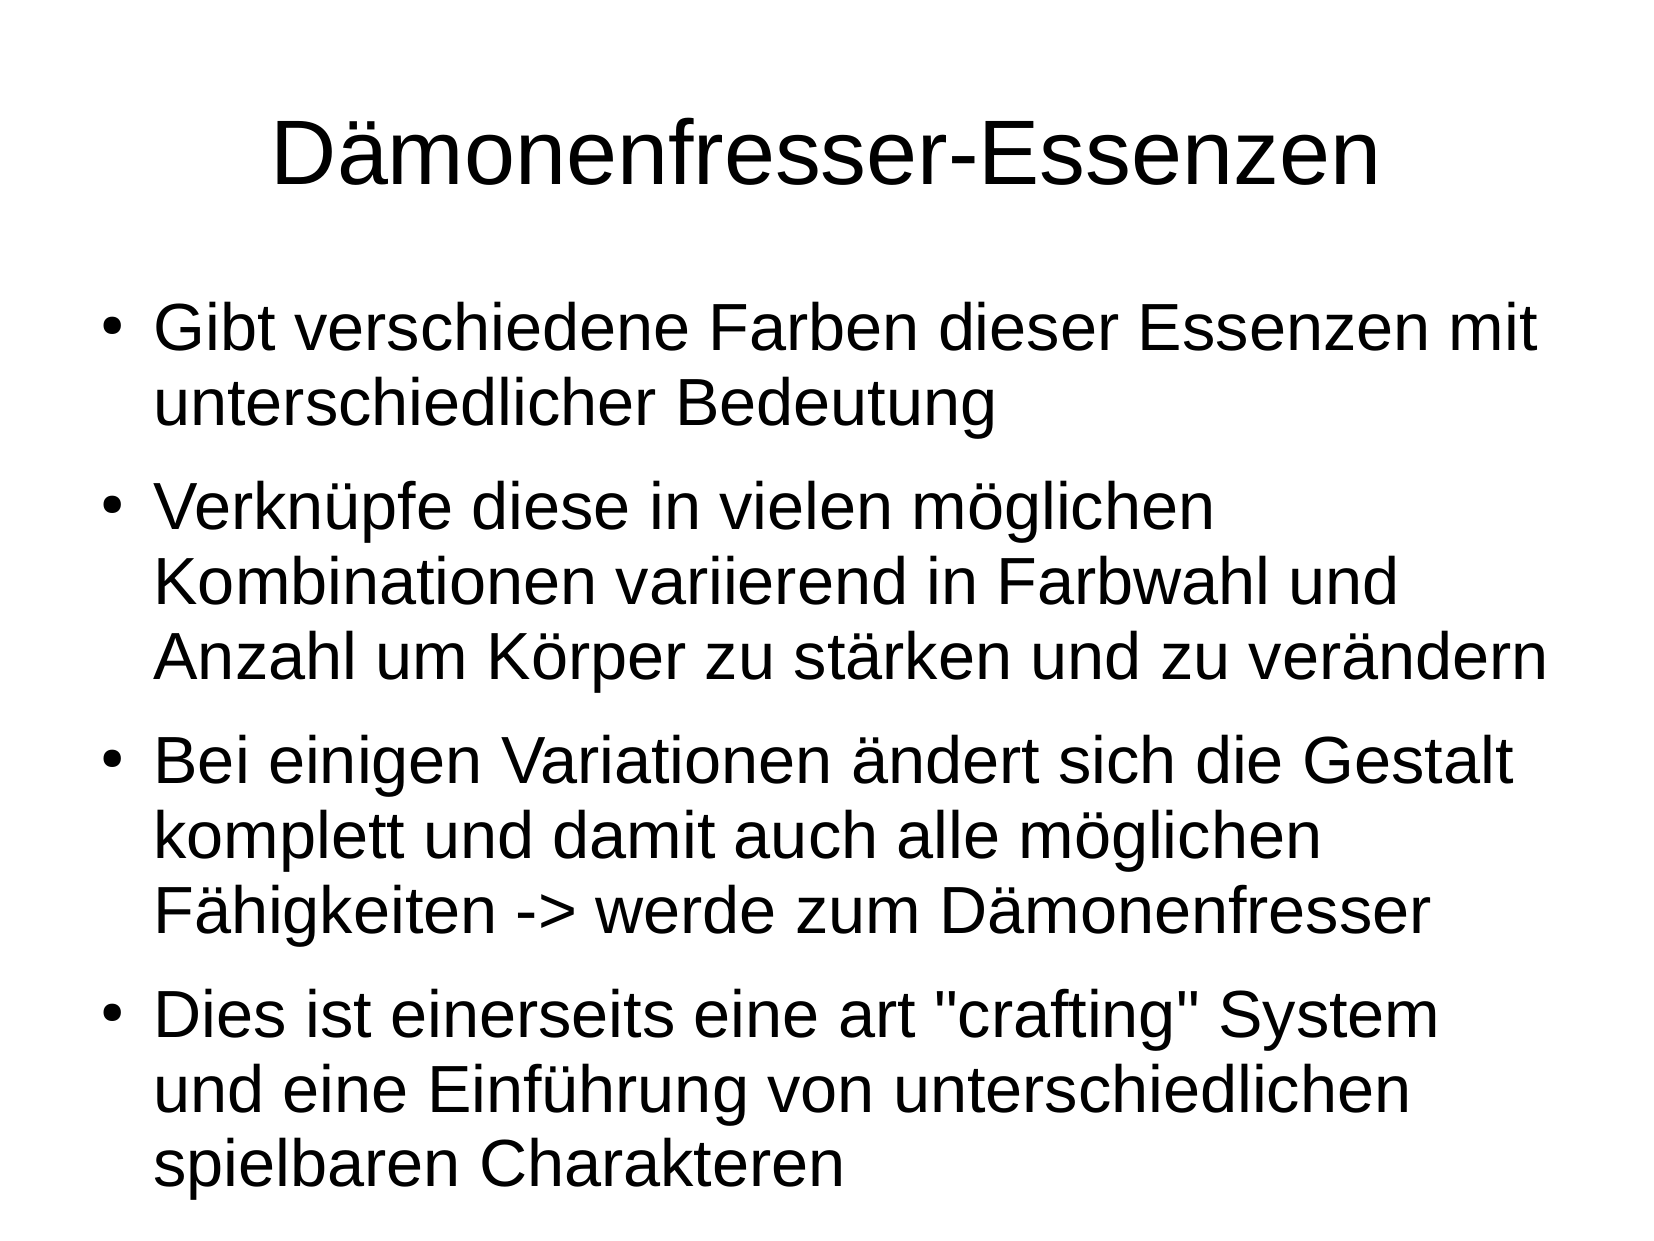

# Dämonenfresser-Essenzen
Gibt verschiedene Farben dieser Essenzen mit unterschiedlicher Bedeutung
Verknüpfe diese in vielen möglichen Kombinationen variierend in Farbwahl und Anzahl um Körper zu stärken und zu verändern
Bei einigen Variationen ändert sich die Gestalt komplett und damit auch alle möglichen Fähigkeiten -> werde zum Dämonenfresser
Dies ist einerseits eine art "crafting" System und eine Einführung von unterschiedlichen spielbaren Charakteren